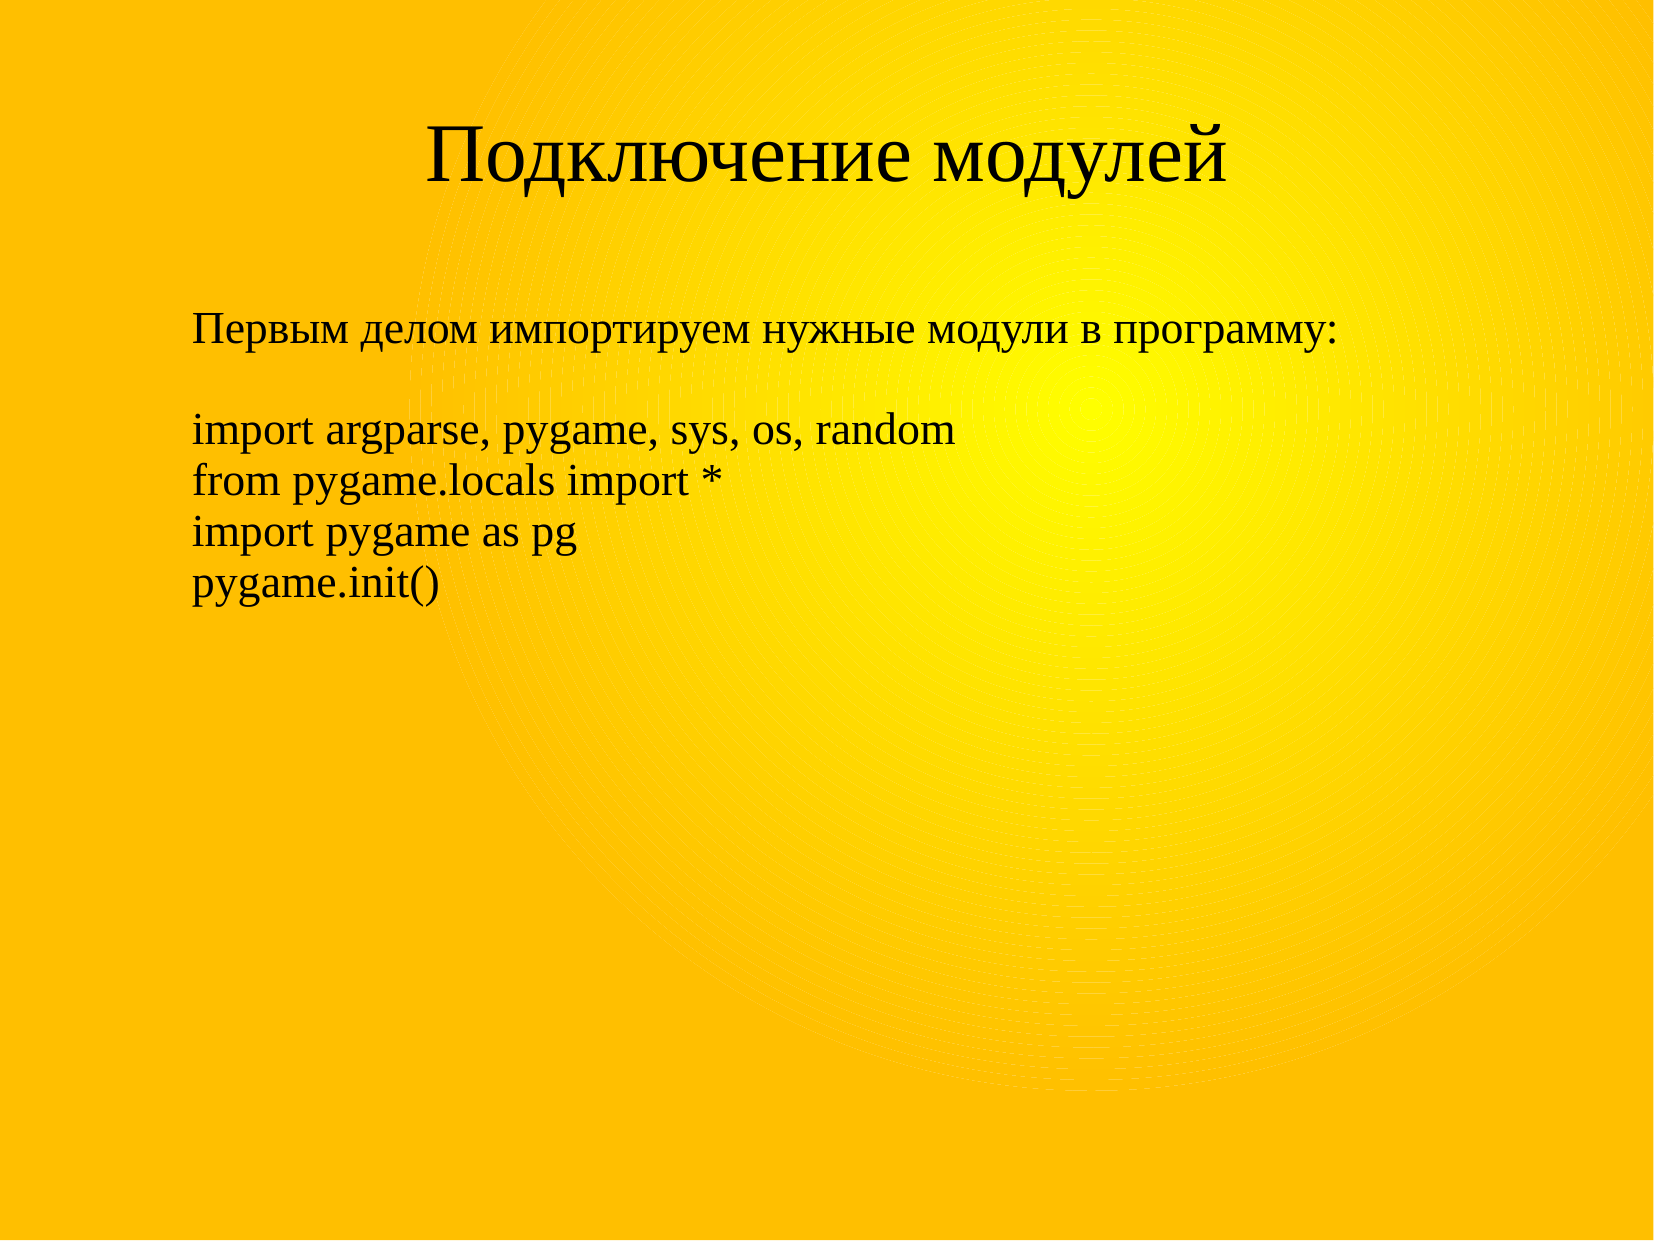

# Подключение модулей
Первым делом импортируем нужные модули в программу:
import argparse, pygame, sys, os, random
from pygame.locals import *
import pygame as pg
pygame.init()